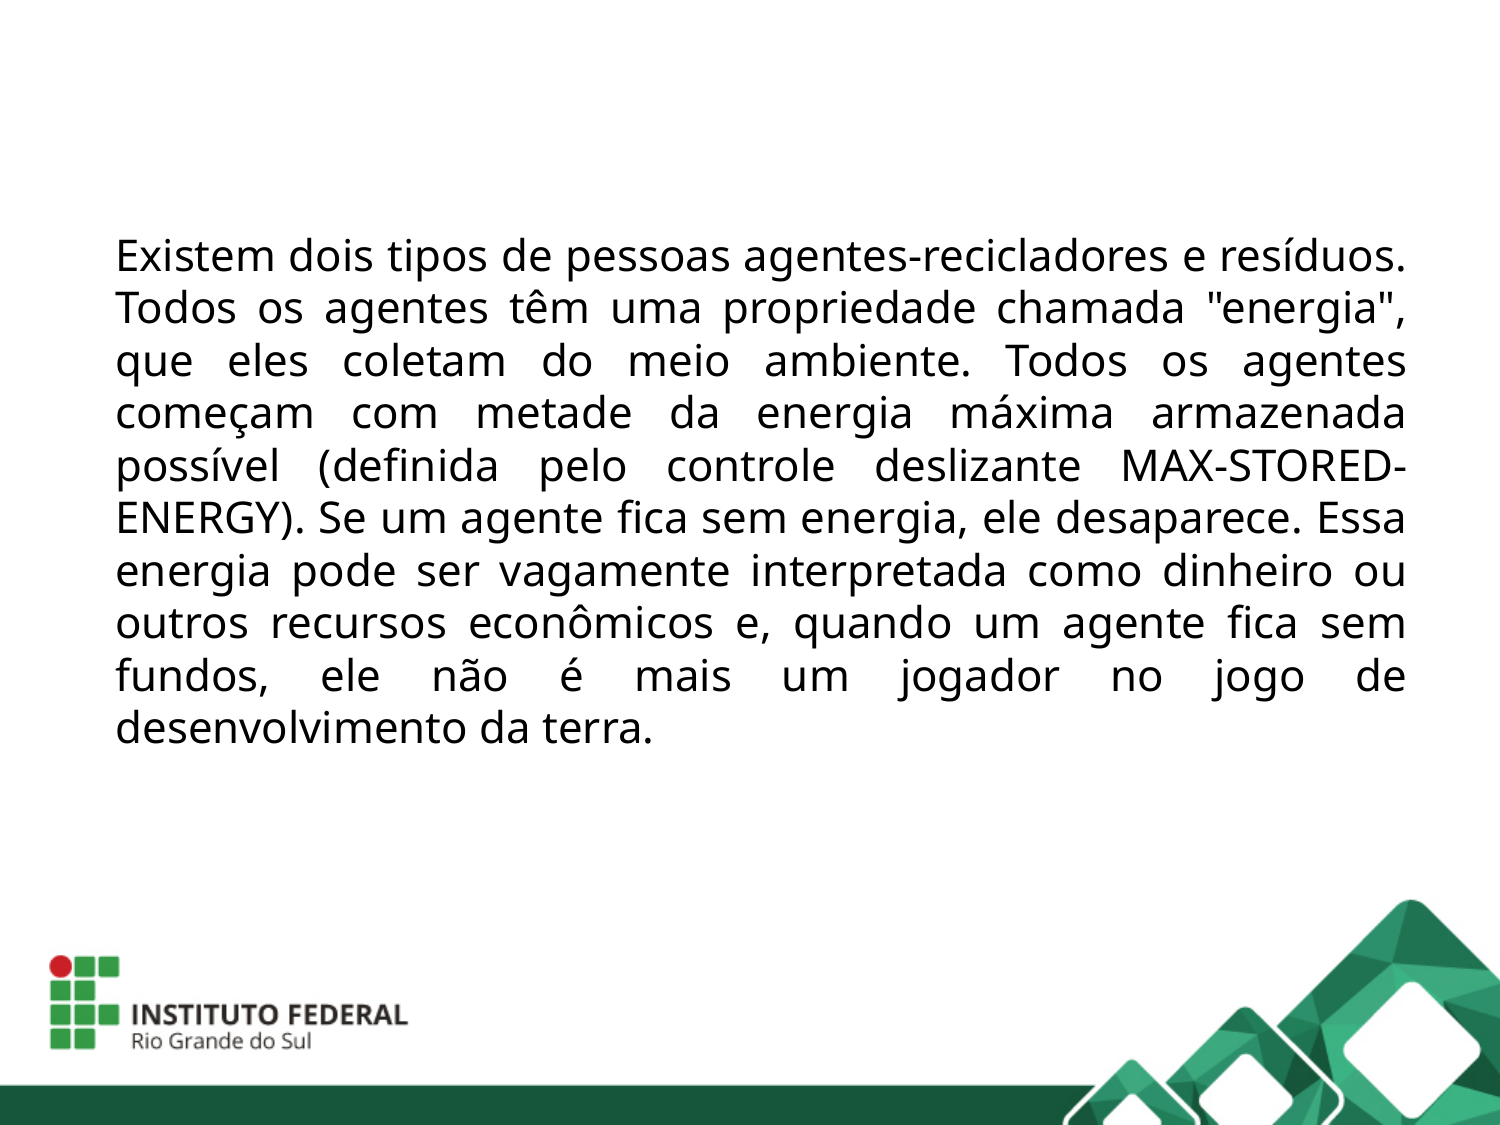

Existem dois tipos de pessoas agentes-recicladores e resíduos. Todos os agentes têm uma propriedade chamada "energia", que eles coletam do meio ambiente. Todos os agentes começam com metade da energia máxima armazenada possível (definida pelo controle deslizante MAX-STORED-ENERGY). Se um agente fica sem energia, ele desaparece. Essa energia pode ser vagamente interpretada como dinheiro ou outros recursos econômicos e, quando um agente fica sem fundos, ele não é mais um jogador no jogo de desenvolvimento da terra.